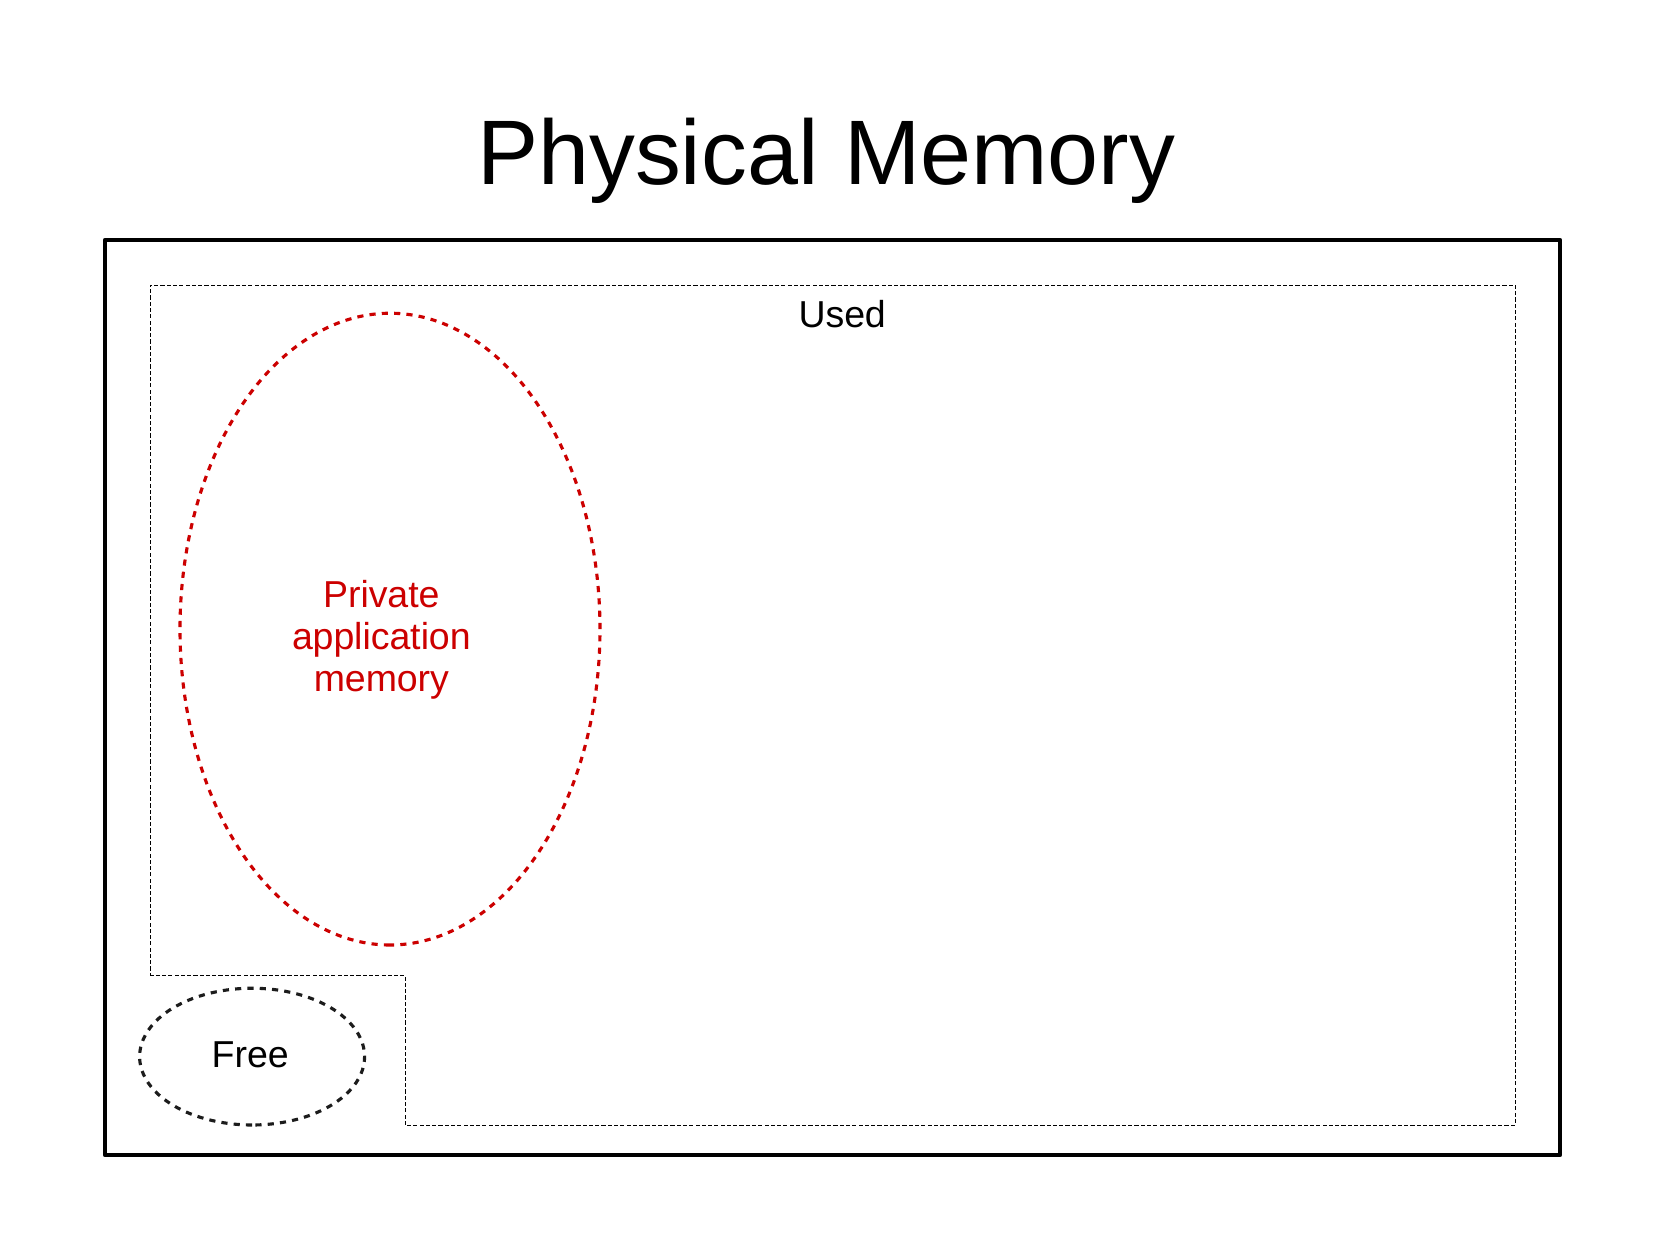

# Physical Memory
Used
Private application memory
Free